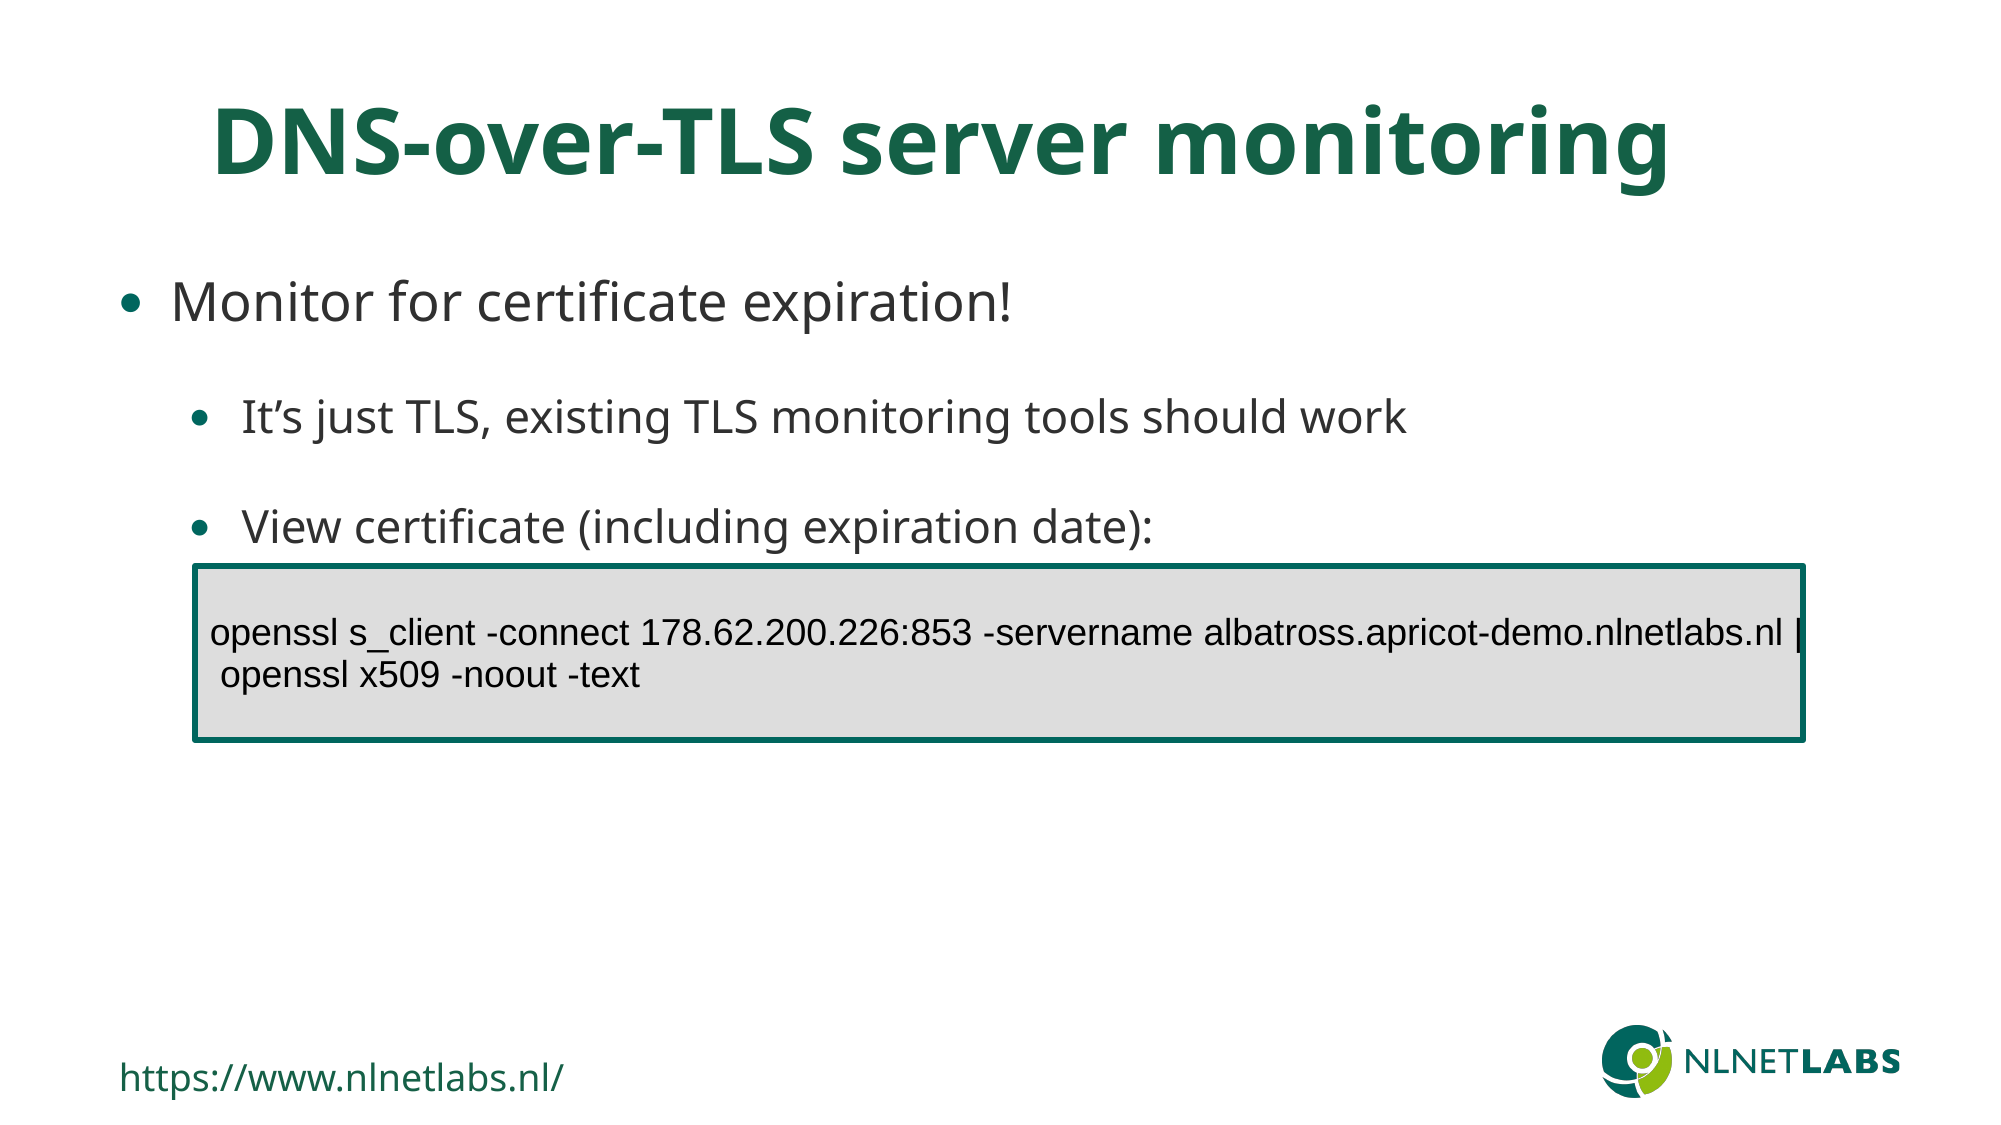

# DNS-over-TLS server monitoring
Monitor for certificate expiration!
It’s just TLS, existing TLS monitoring tools should work
View certificate (including expiration date):
openssl s_client -connect 178.62.200.226:853 -servername albatross.apricot-demo.nlnetlabs.nl |
 openssl x509 -noout -text